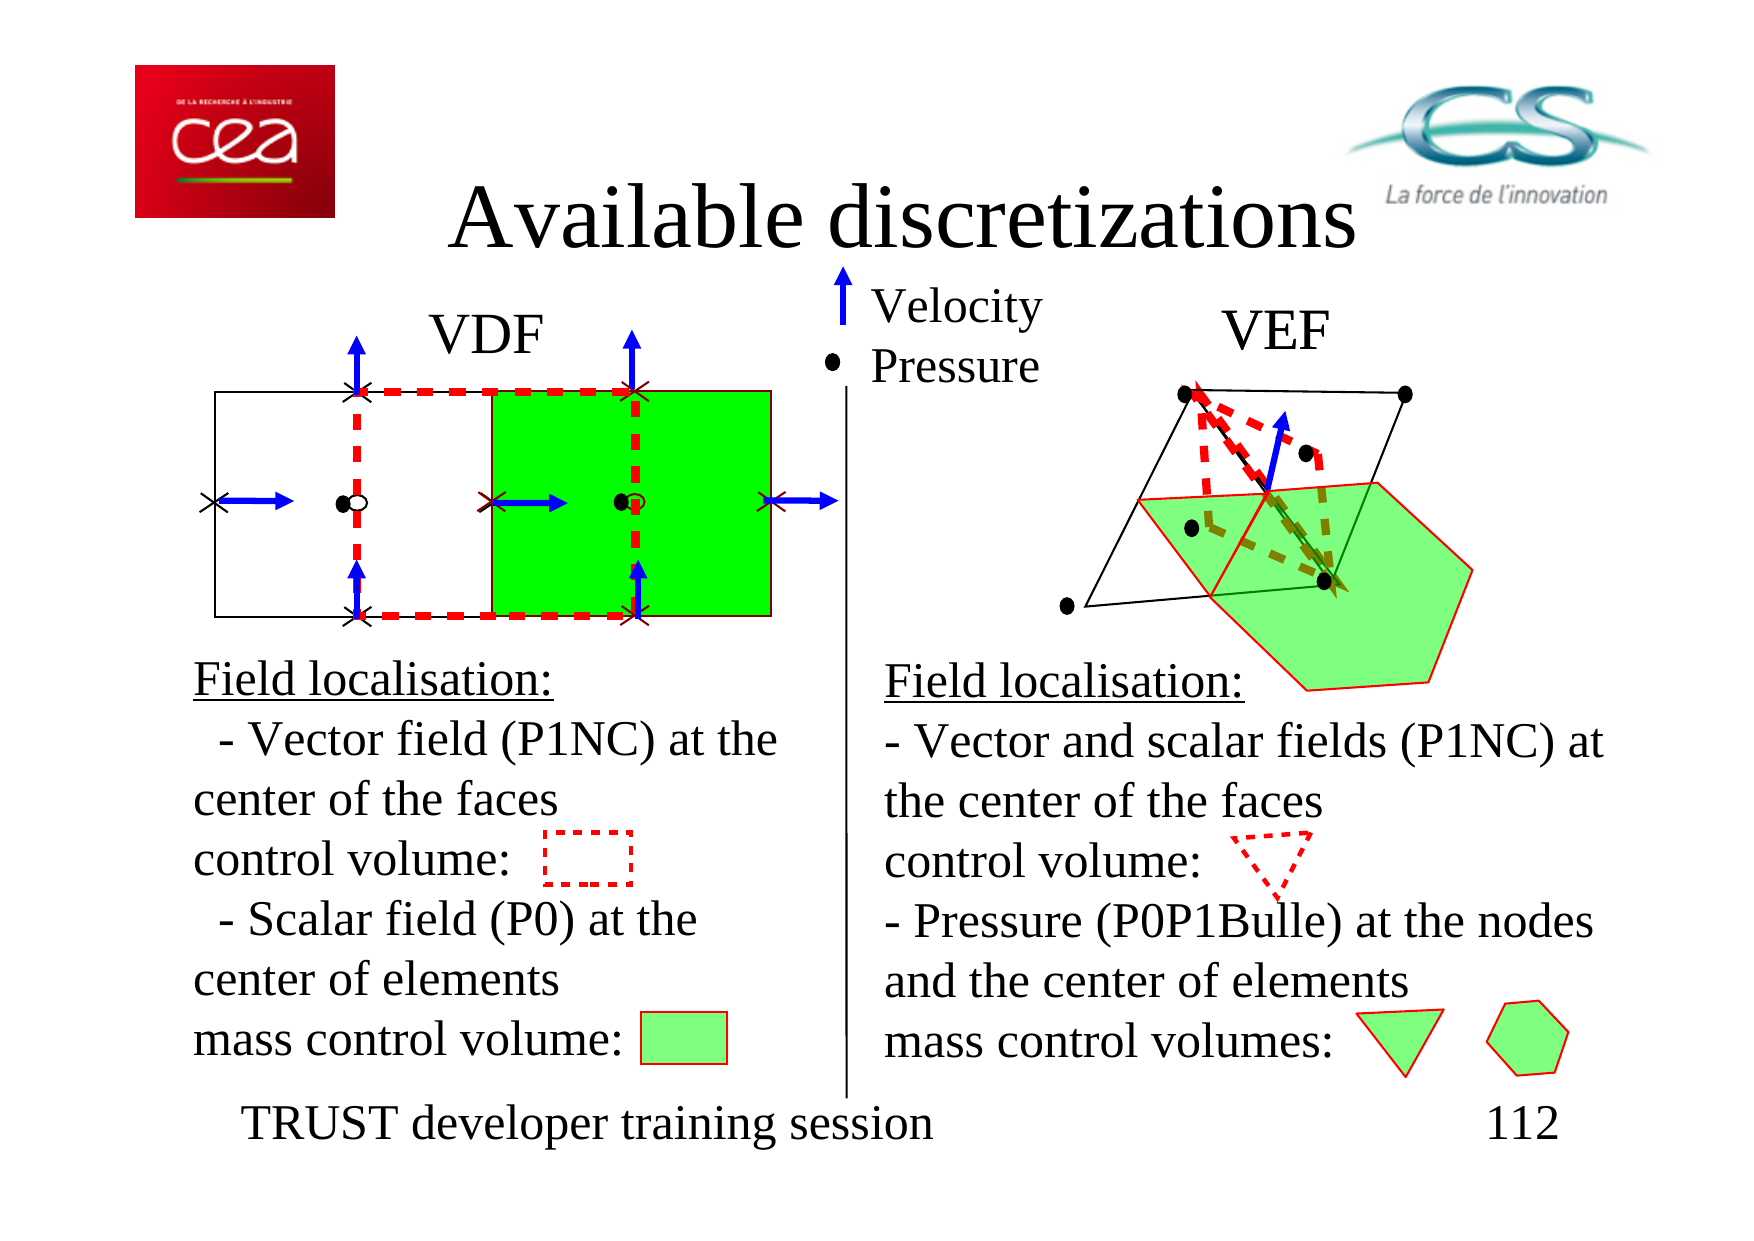

# Available discretizations
Velocity
Pressure
VEF
VEF
VDF
Field localisation:
 - Vector field (P1NC) at the center of the faces
control volume:
 - Scalar field (P0) at the center of elements
mass control volume:
Field localisation:
- Vector and scalar fields (P1NC) at the center of the faces
control volume:
- Pressure (P0P1Bulle) at the nodes and the center of elements
mass control volumes:
TRUST developer training session
112